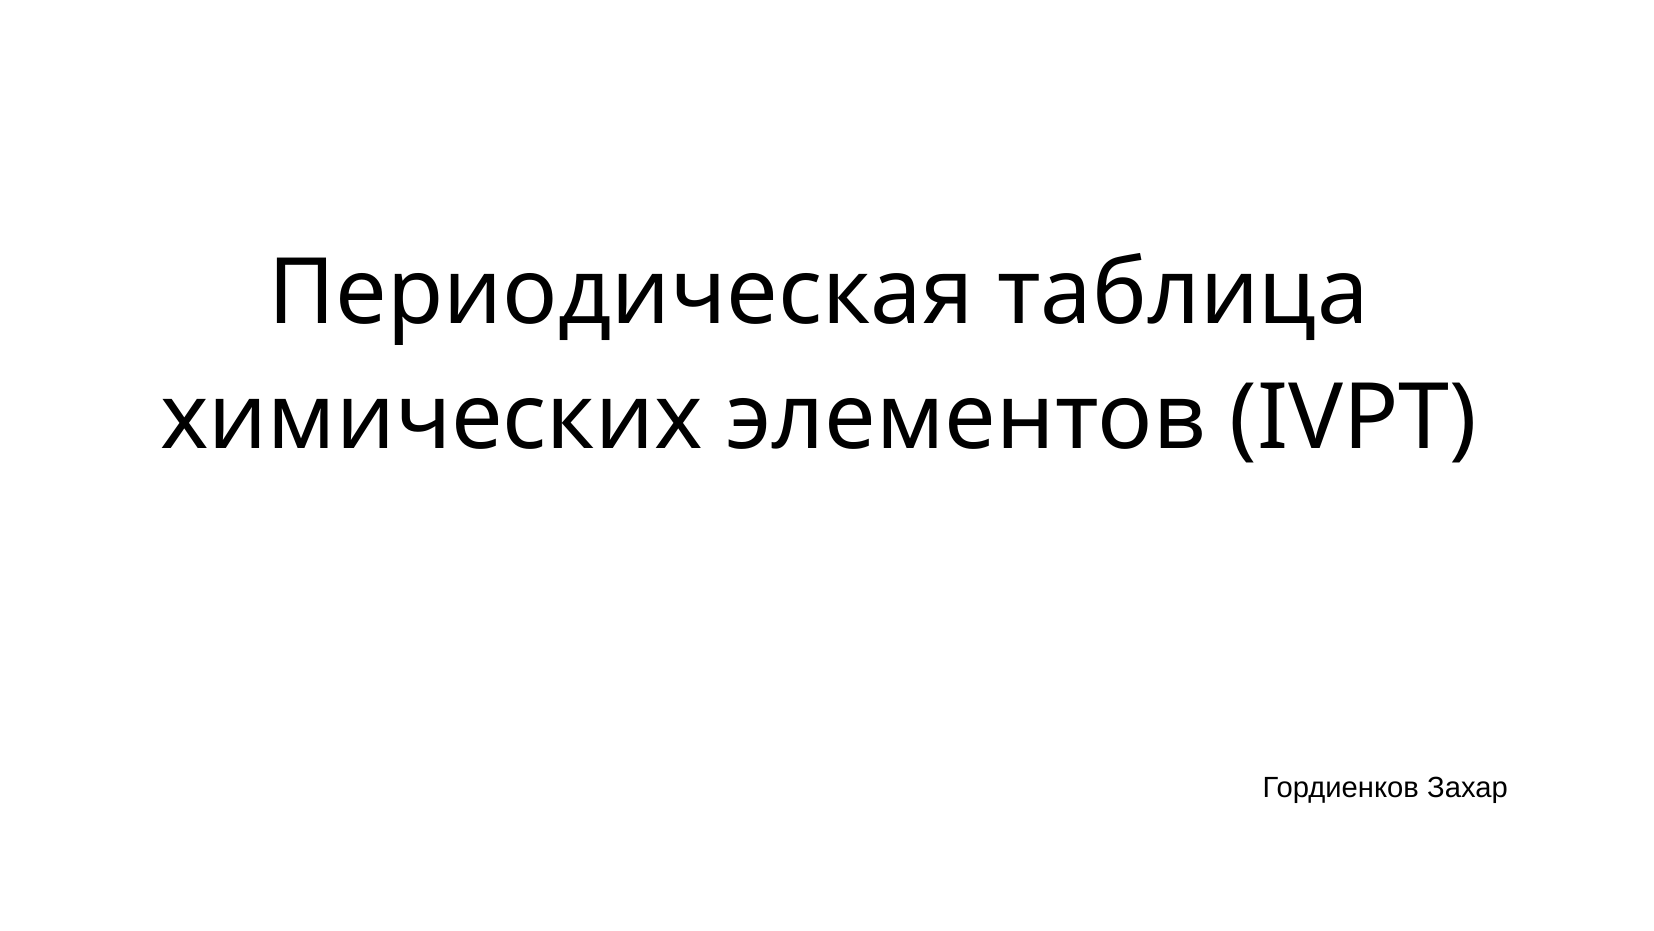

# Периодическая таблица химических элементов (IVPT)
Гордиенков Захар